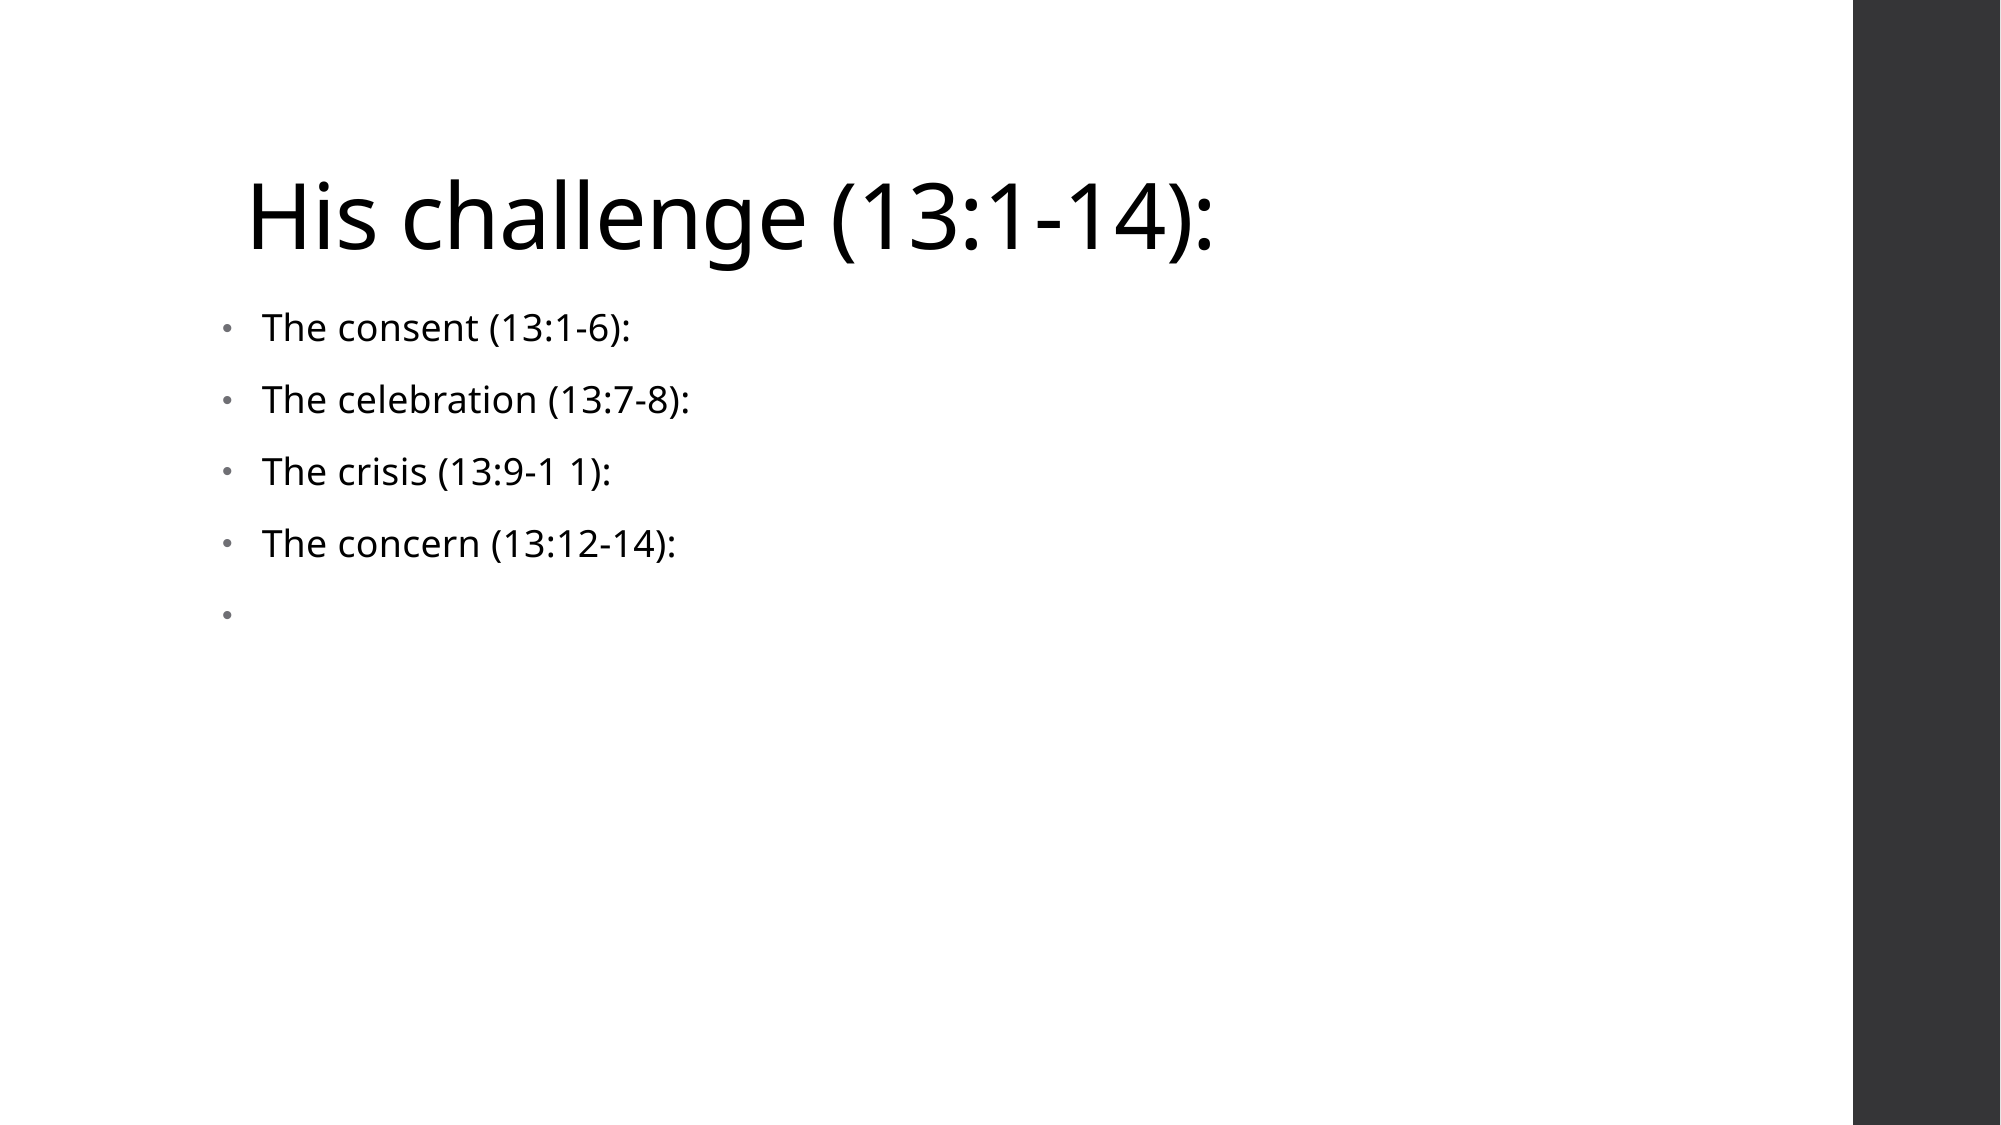

# His challenge (13:1-14):
 The consent (13:1-6):
 The celebration (13:7-8):
 The crisis (13:9-1 1):
 The concern (13:12-14):